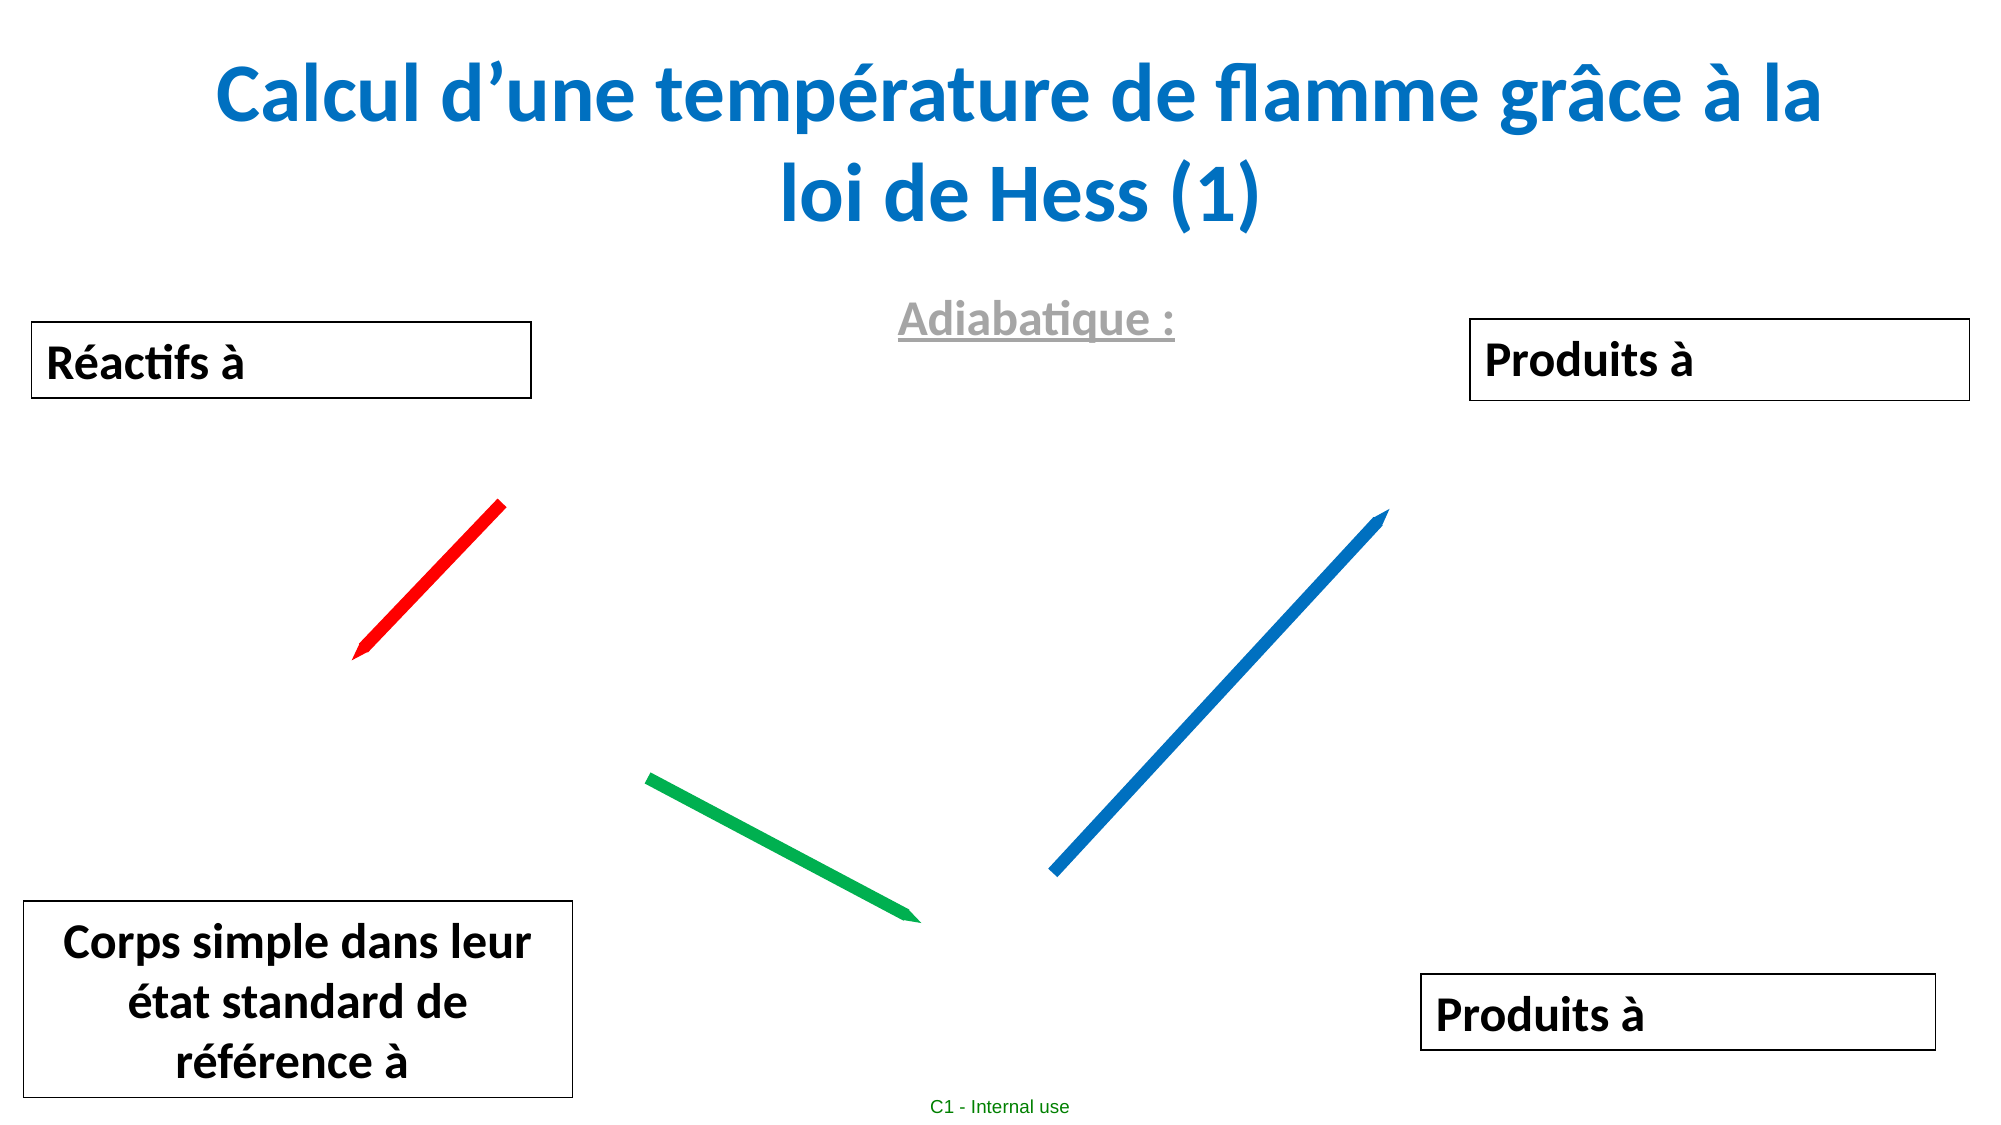

Calcul d’une température de flamme grâce à la loi de Hess (1)
Adiabatique :
Produits à
Réactifs à
Corps simple dans leur état standard de référence à
Produits à